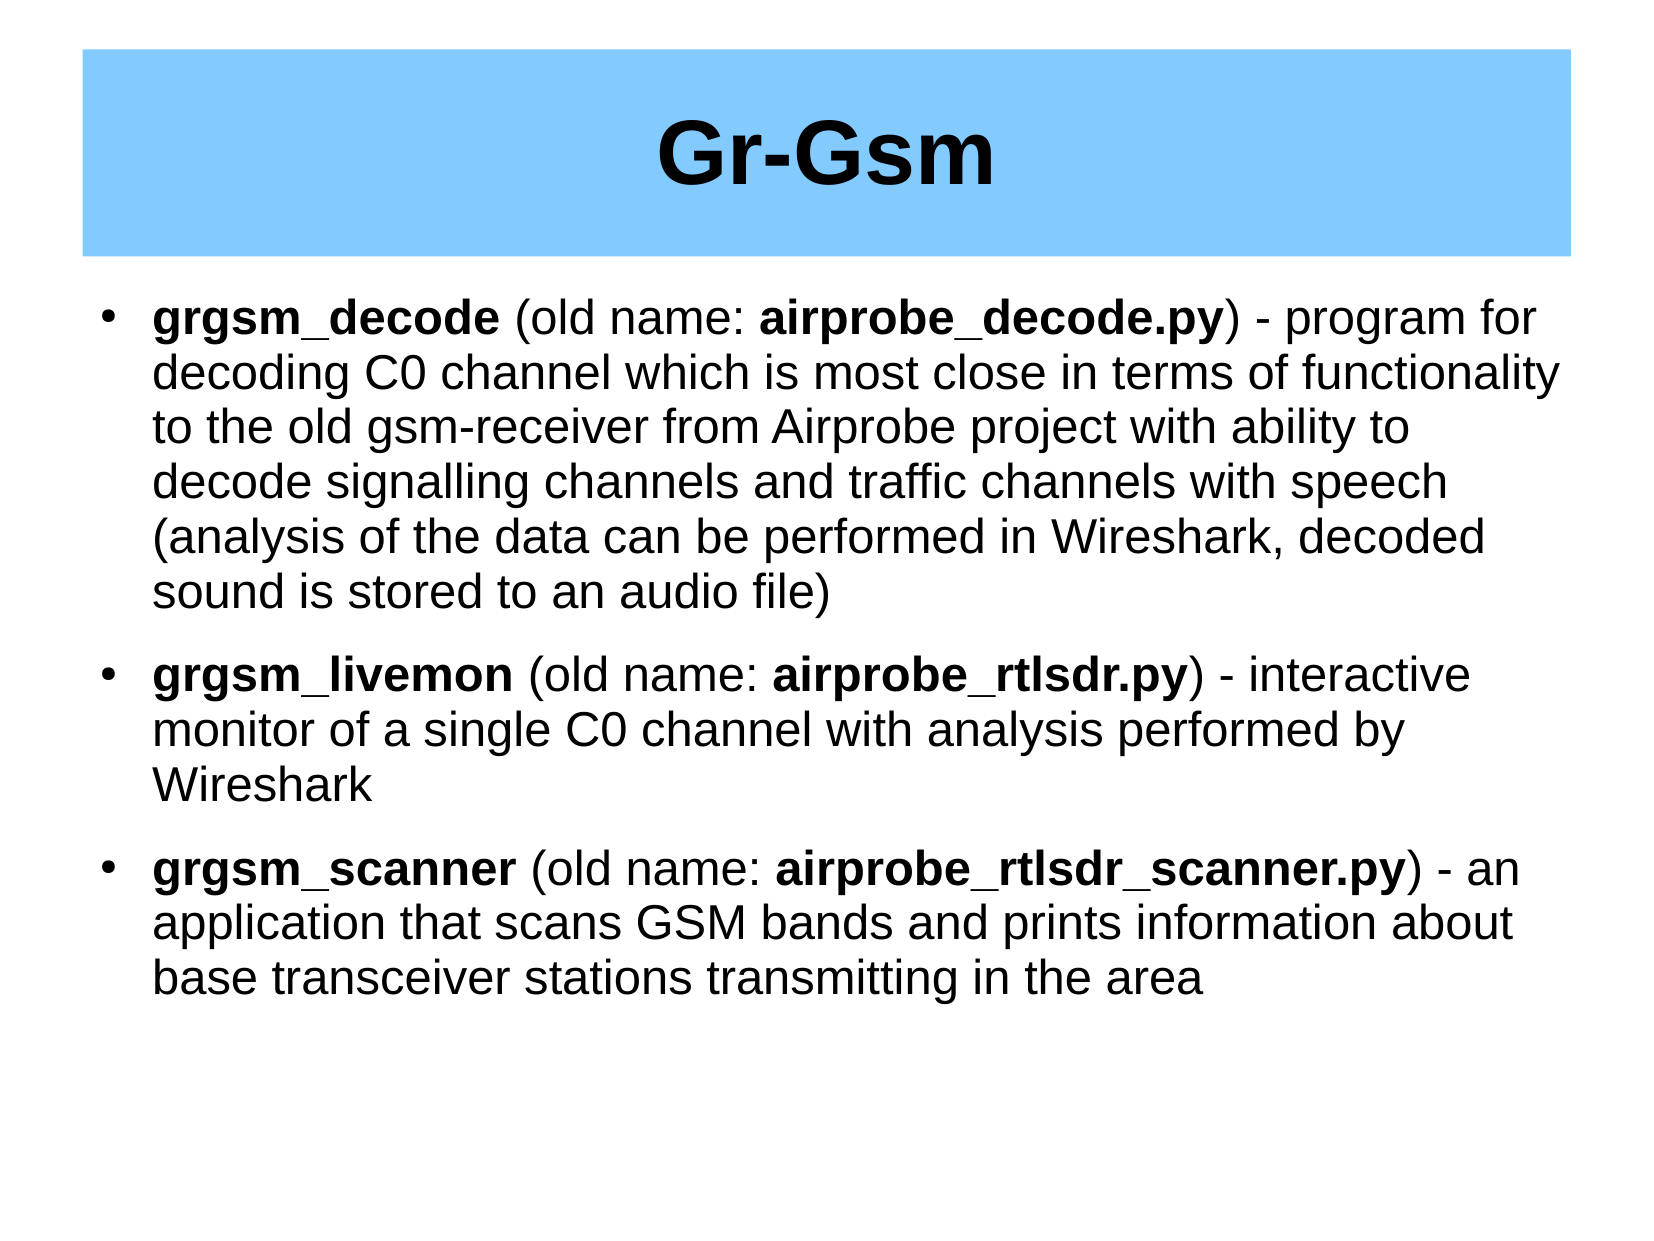

# Gr-Gsm
grgsm_decode (old name: airprobe_decode.py) - program for decoding C0 channel which is most close in terms of functionality to the old gsm-receiver from Airprobe project with ability to decode signalling channels and traffic channels with speech (analysis of the data can be performed in Wireshark, decoded sound is stored to an audio file)
grgsm_livemon (old name: airprobe_rtlsdr.py) - interactive monitor of a single C0 channel with analysis performed by Wireshark
grgsm_scanner (old name: airprobe_rtlsdr_scanner.py) - an application that scans GSM bands and prints information about base transceiver stations transmitting in the area